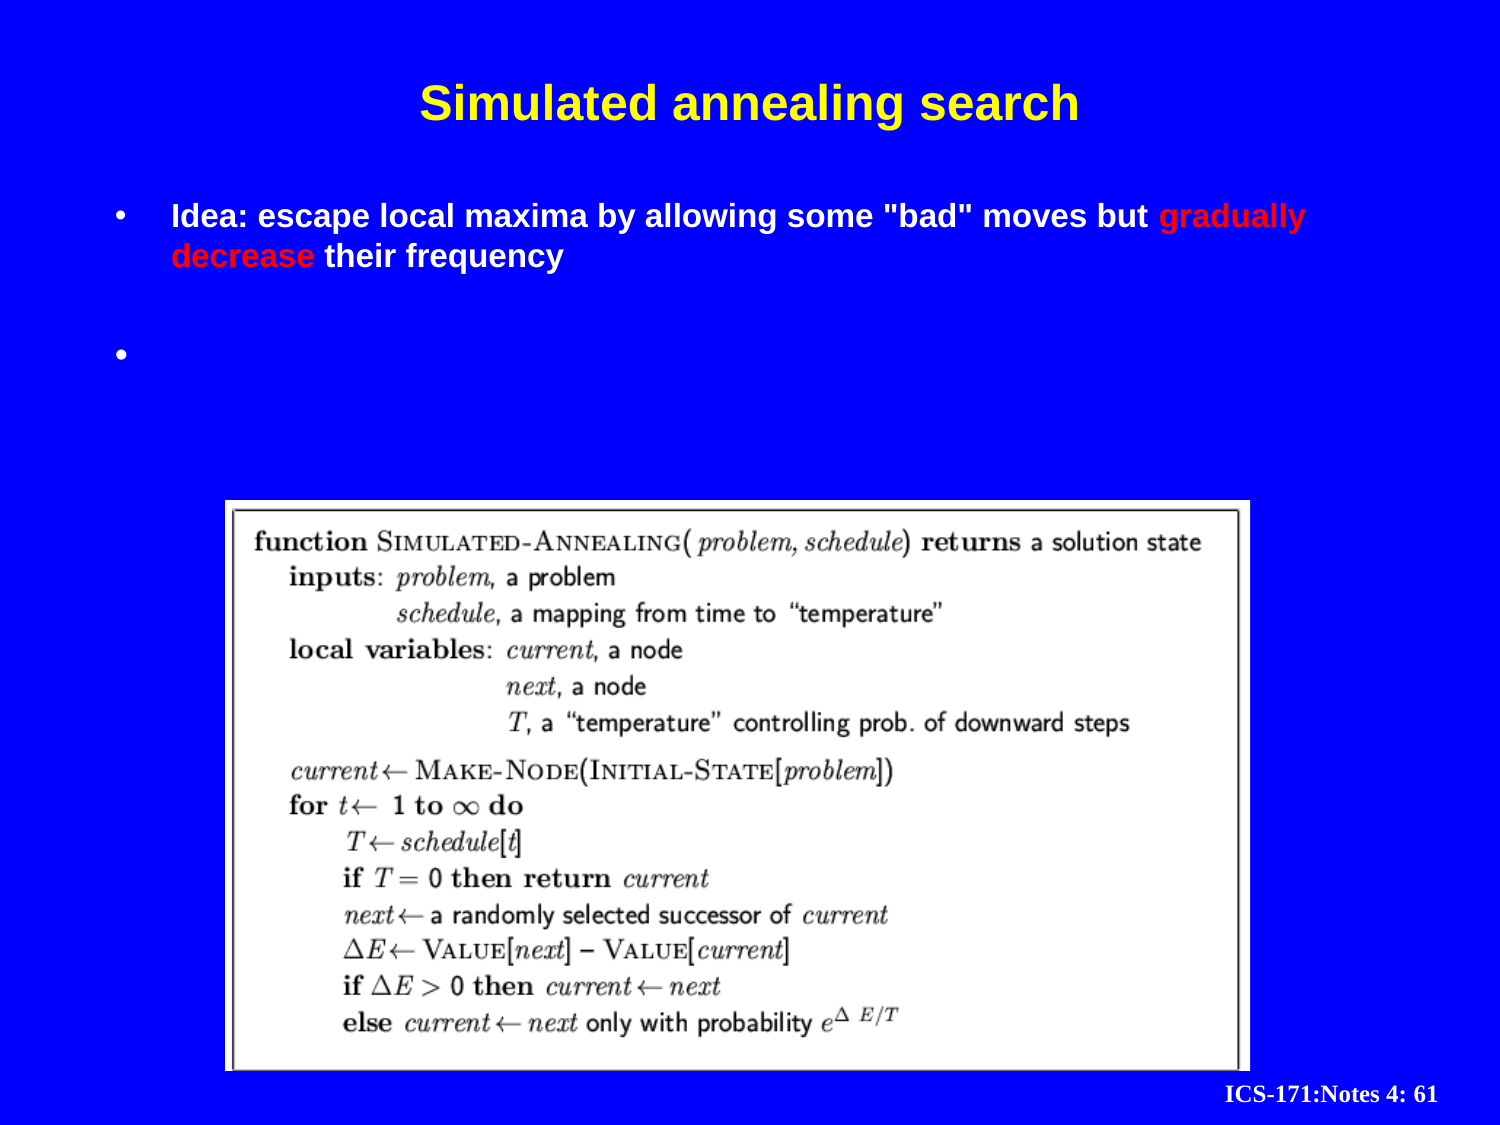

# Simulated annealing search
Idea: escape local maxima by allowing some "bad" moves but gradually decrease their frequency